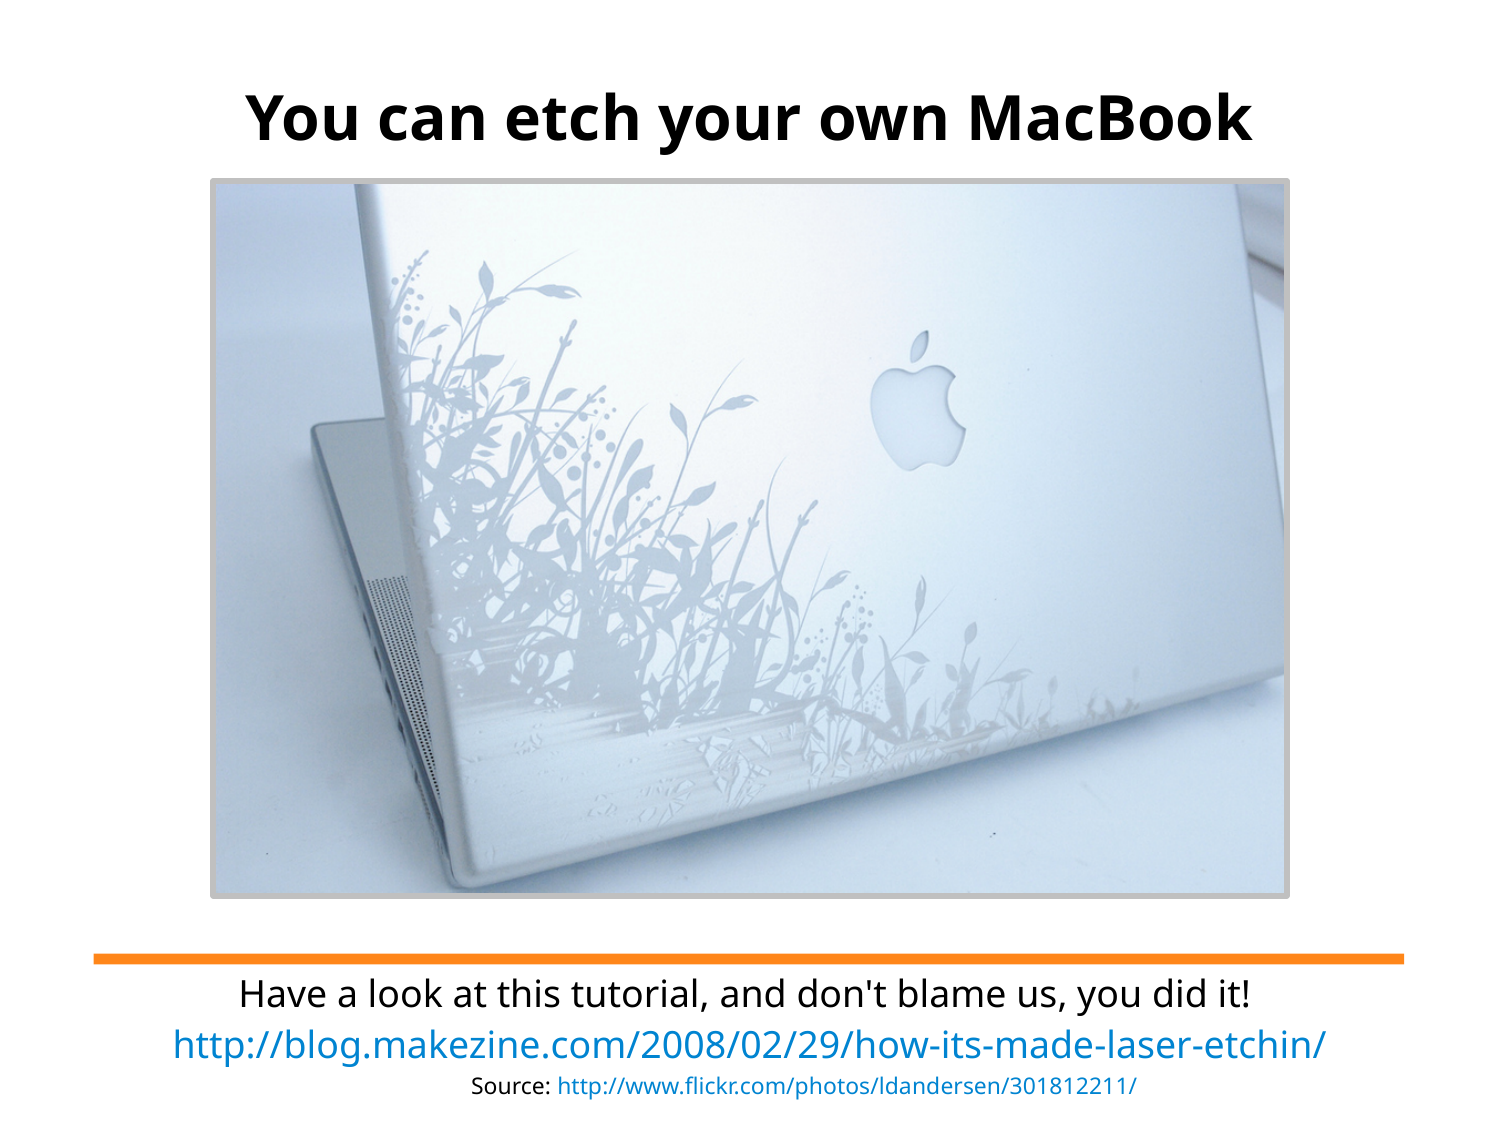

# You can etch your own MacBook
Have a look at this tutorial, and don't blame us, you did it! http://blog.makezine.com/2008/02/29/how-its-made-laser-etchin/
Source: http://www.flickr.com/photos/ldandersen/301812211/